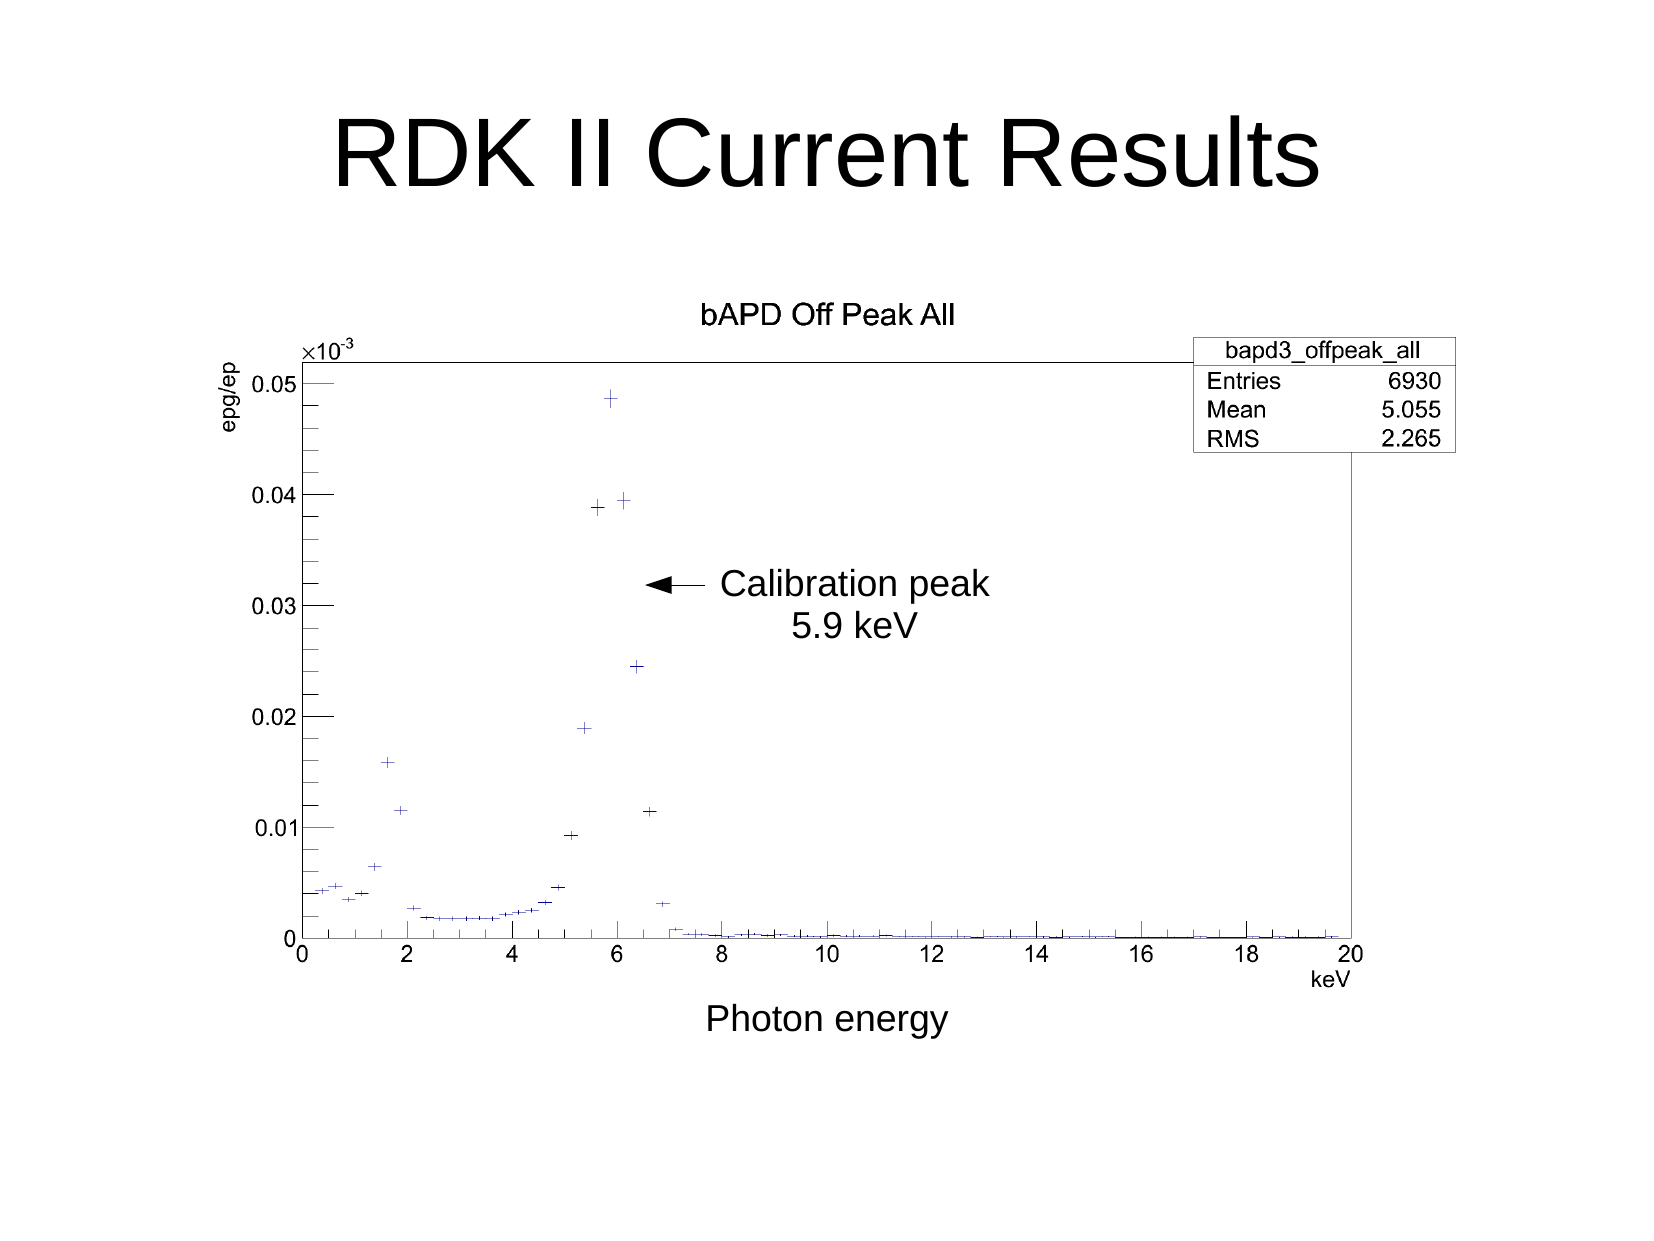

# RDK II Current Results
Calibration peak
5.9 keV
Photon energy